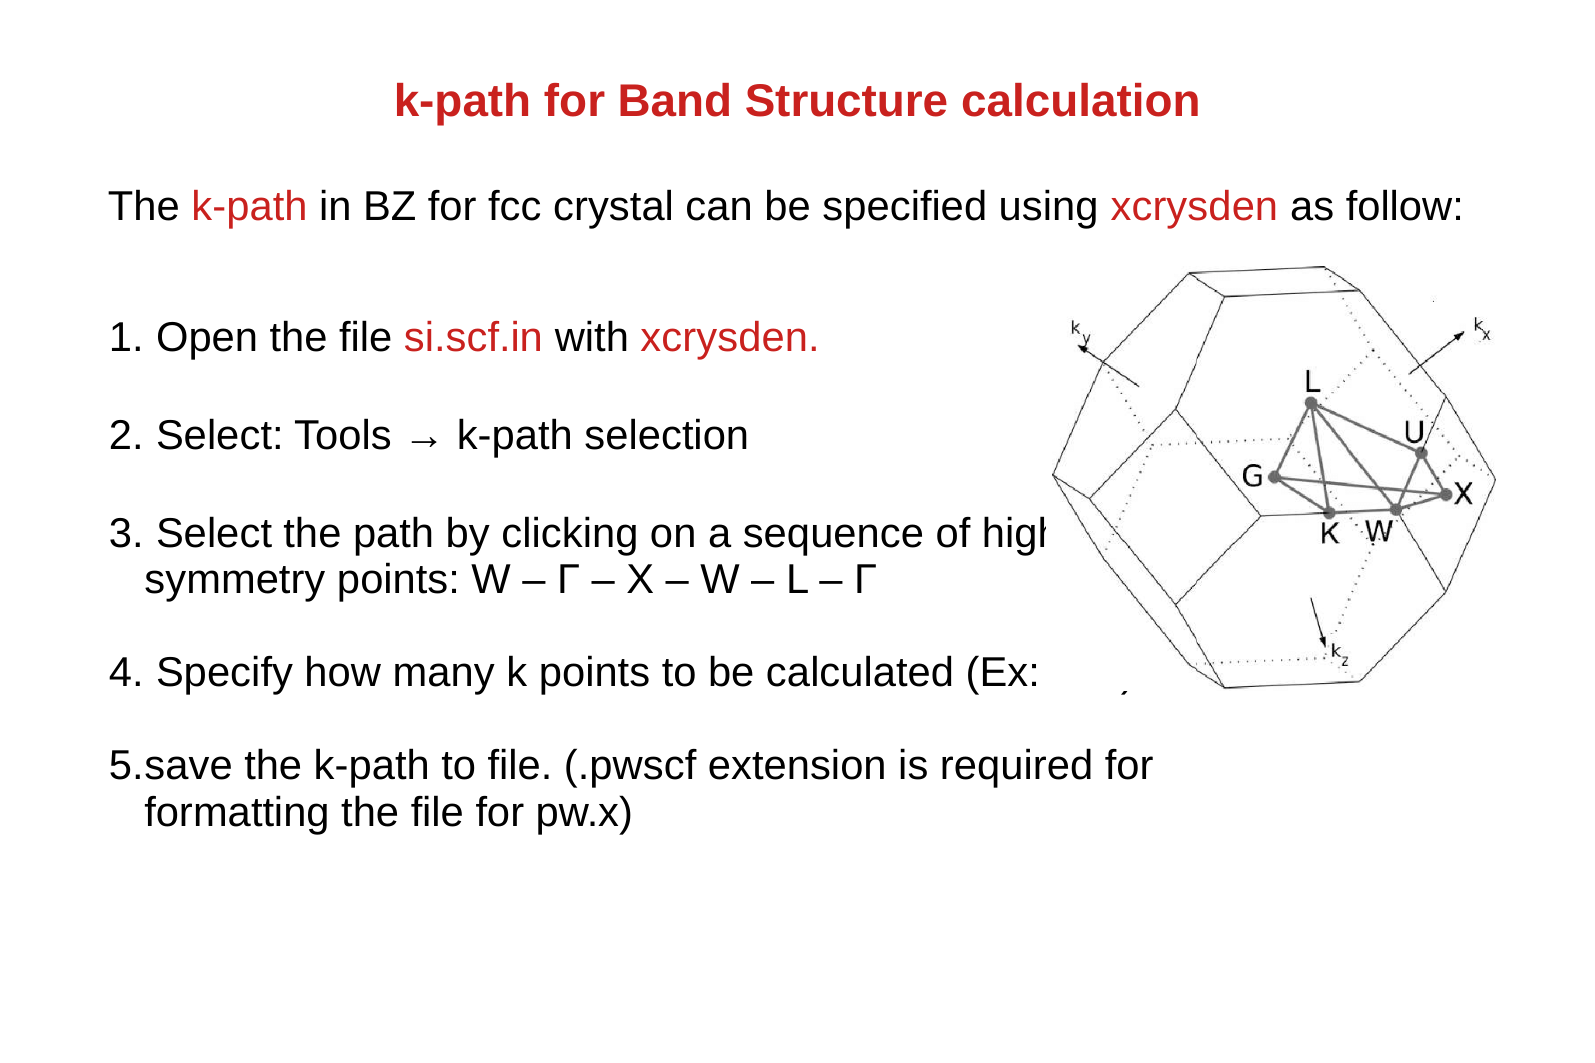

k-path for Band Structure calculation
The k-path in BZ for fcc crystal can be specified using xcrysden as follow:
 Open the file si.scf.in with xcrysden.
 Select: Tools → k-path selection
 Select the path by clicking on a sequence of high-
symmetry points: W – Γ – X – W – L – Γ
 Specify how many k points to be calculated (Ex: 100)
save the k-path to file. (.pwscf extension is required for
formatting the file for pw.x)